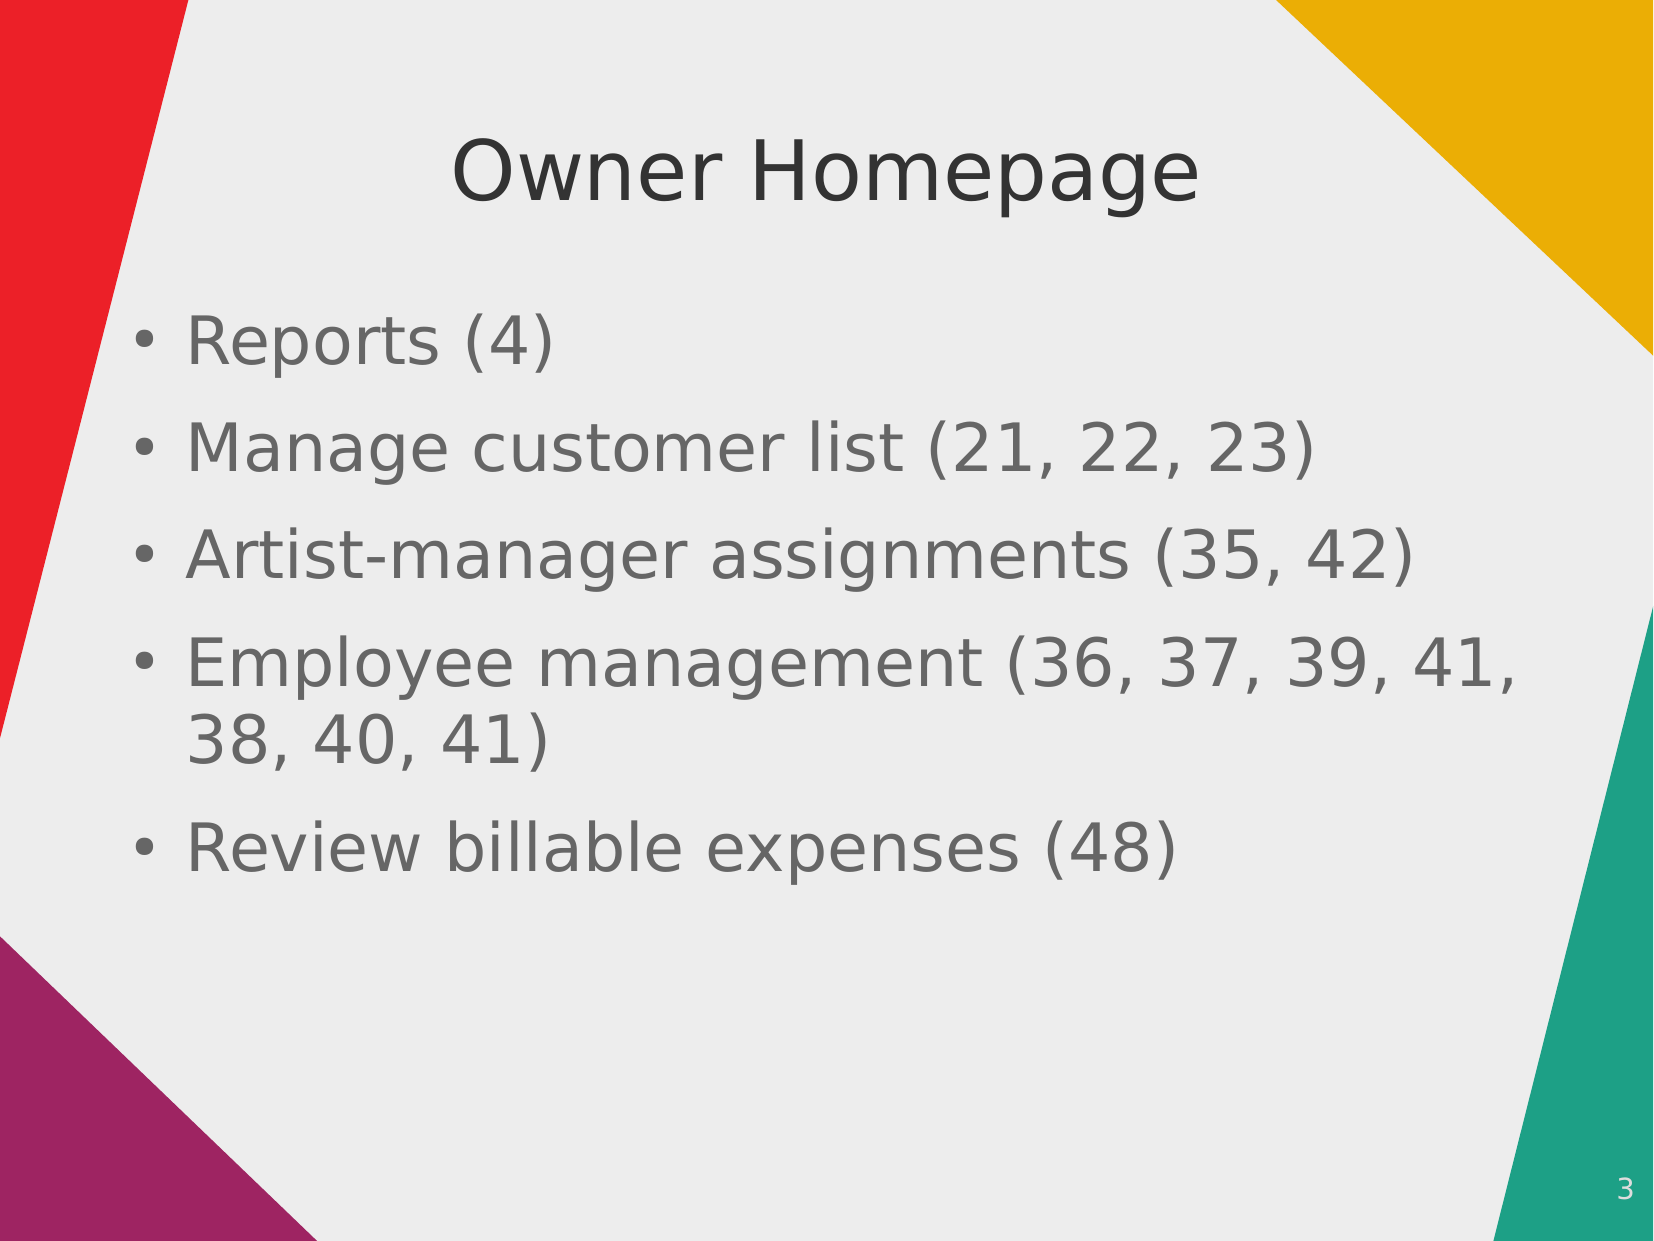

# Owner Homepage
Reports (4)
Manage customer list (21, 22, 23)
Artist-manager assignments (35, 42)
Employee management (36, 37, 39, 41, 38, 40, 41)
Review billable expenses (48)
3